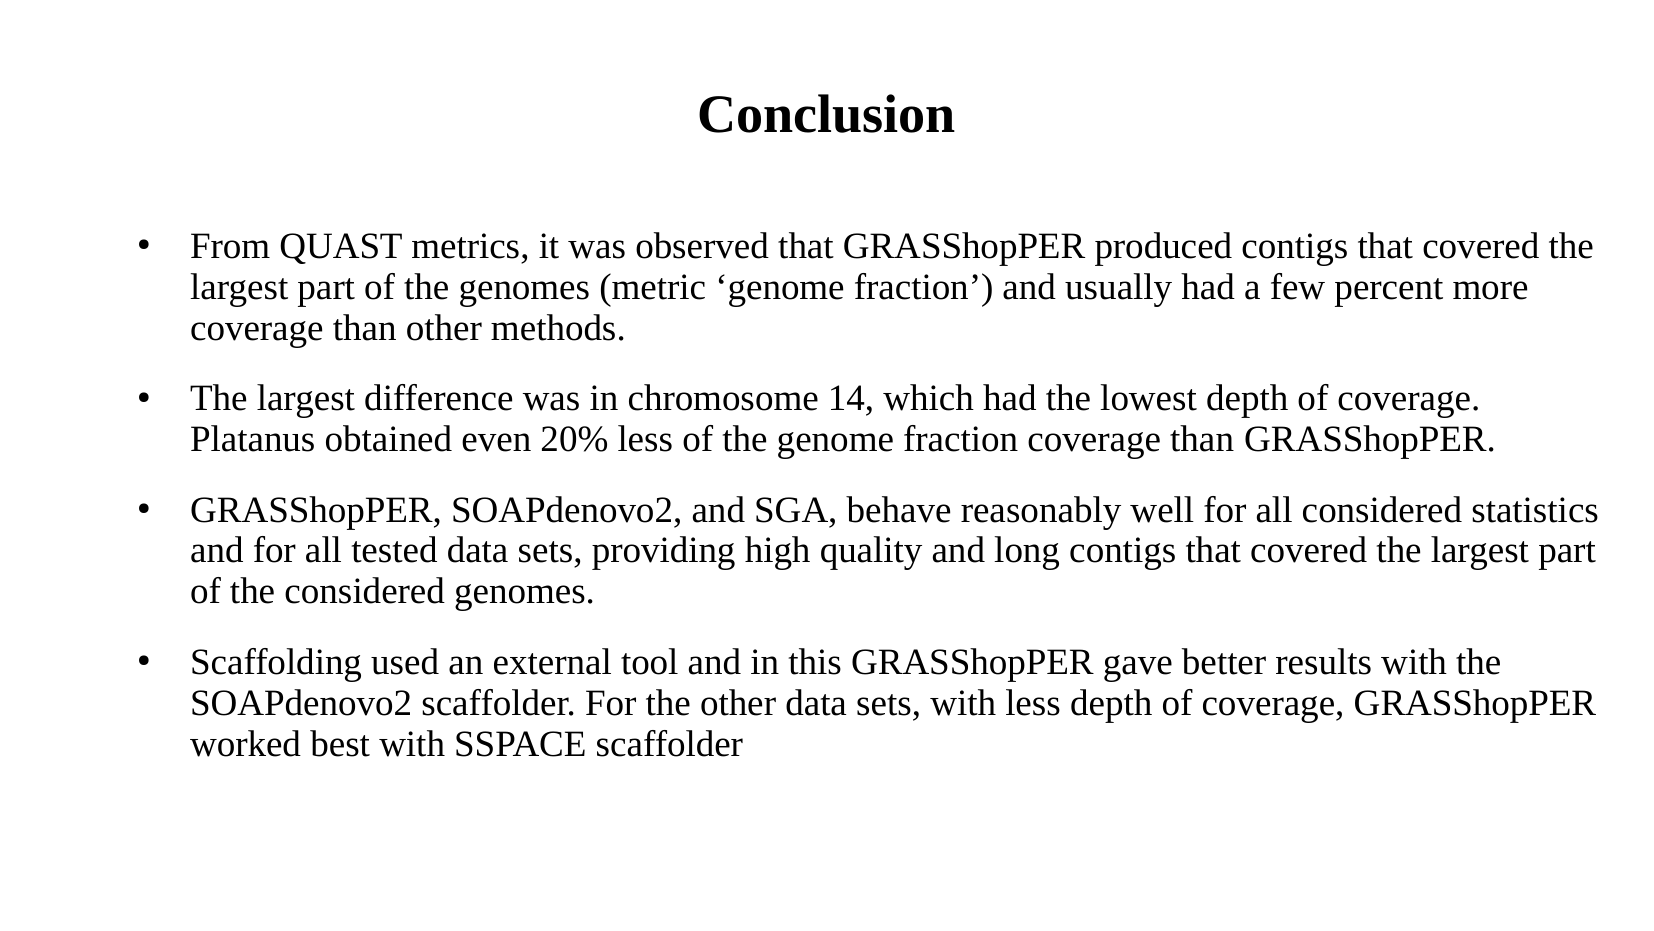

# Conclusion
From QUAST metrics, it was observed that GRASShopPER produced contigs that covered the largest part of the genomes (metric ‘genome fraction’) and usually had a few percent more coverage than other methods.
The largest difference was in chromosome 14, which had the lowest depth of coverage. Platanus obtained even 20% less of the genome fraction coverage than GRASShopPER.
GRASShopPER, SOAPdenovo2, and SGA, behave reasonably well for all considered statistics and for all tested data sets, providing high quality and long contigs that covered the largest part of the considered genomes.
Scaffolding used an external tool and in this GRASShopPER gave better results with the SOAPdenovo2 scaffolder. For the other data sets, with less depth of coverage, GRASShopPER worked best with SSPACE scaffolder